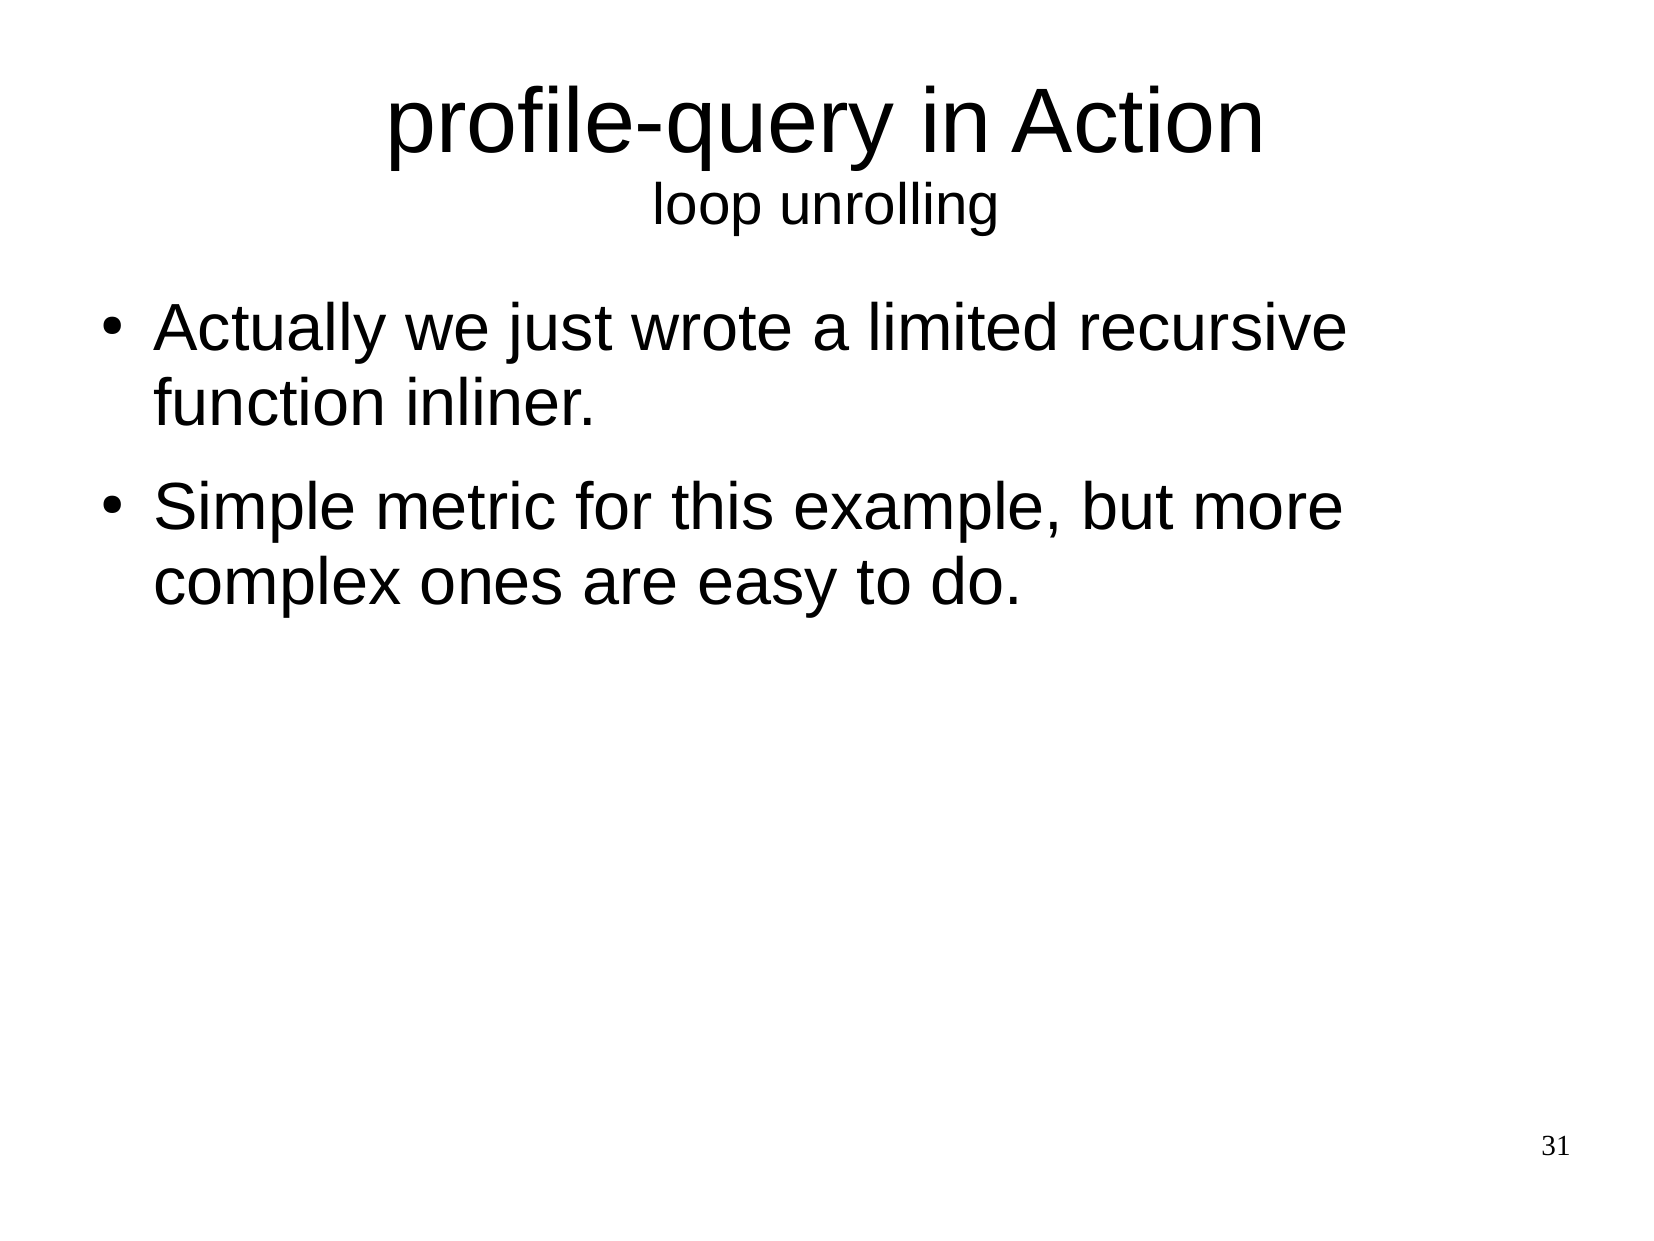

# profile-query in Action loop unrolling
Actually we just wrote a limited recursive function inliner.
Simple metric for this example, but more complex ones are easy to do.
31